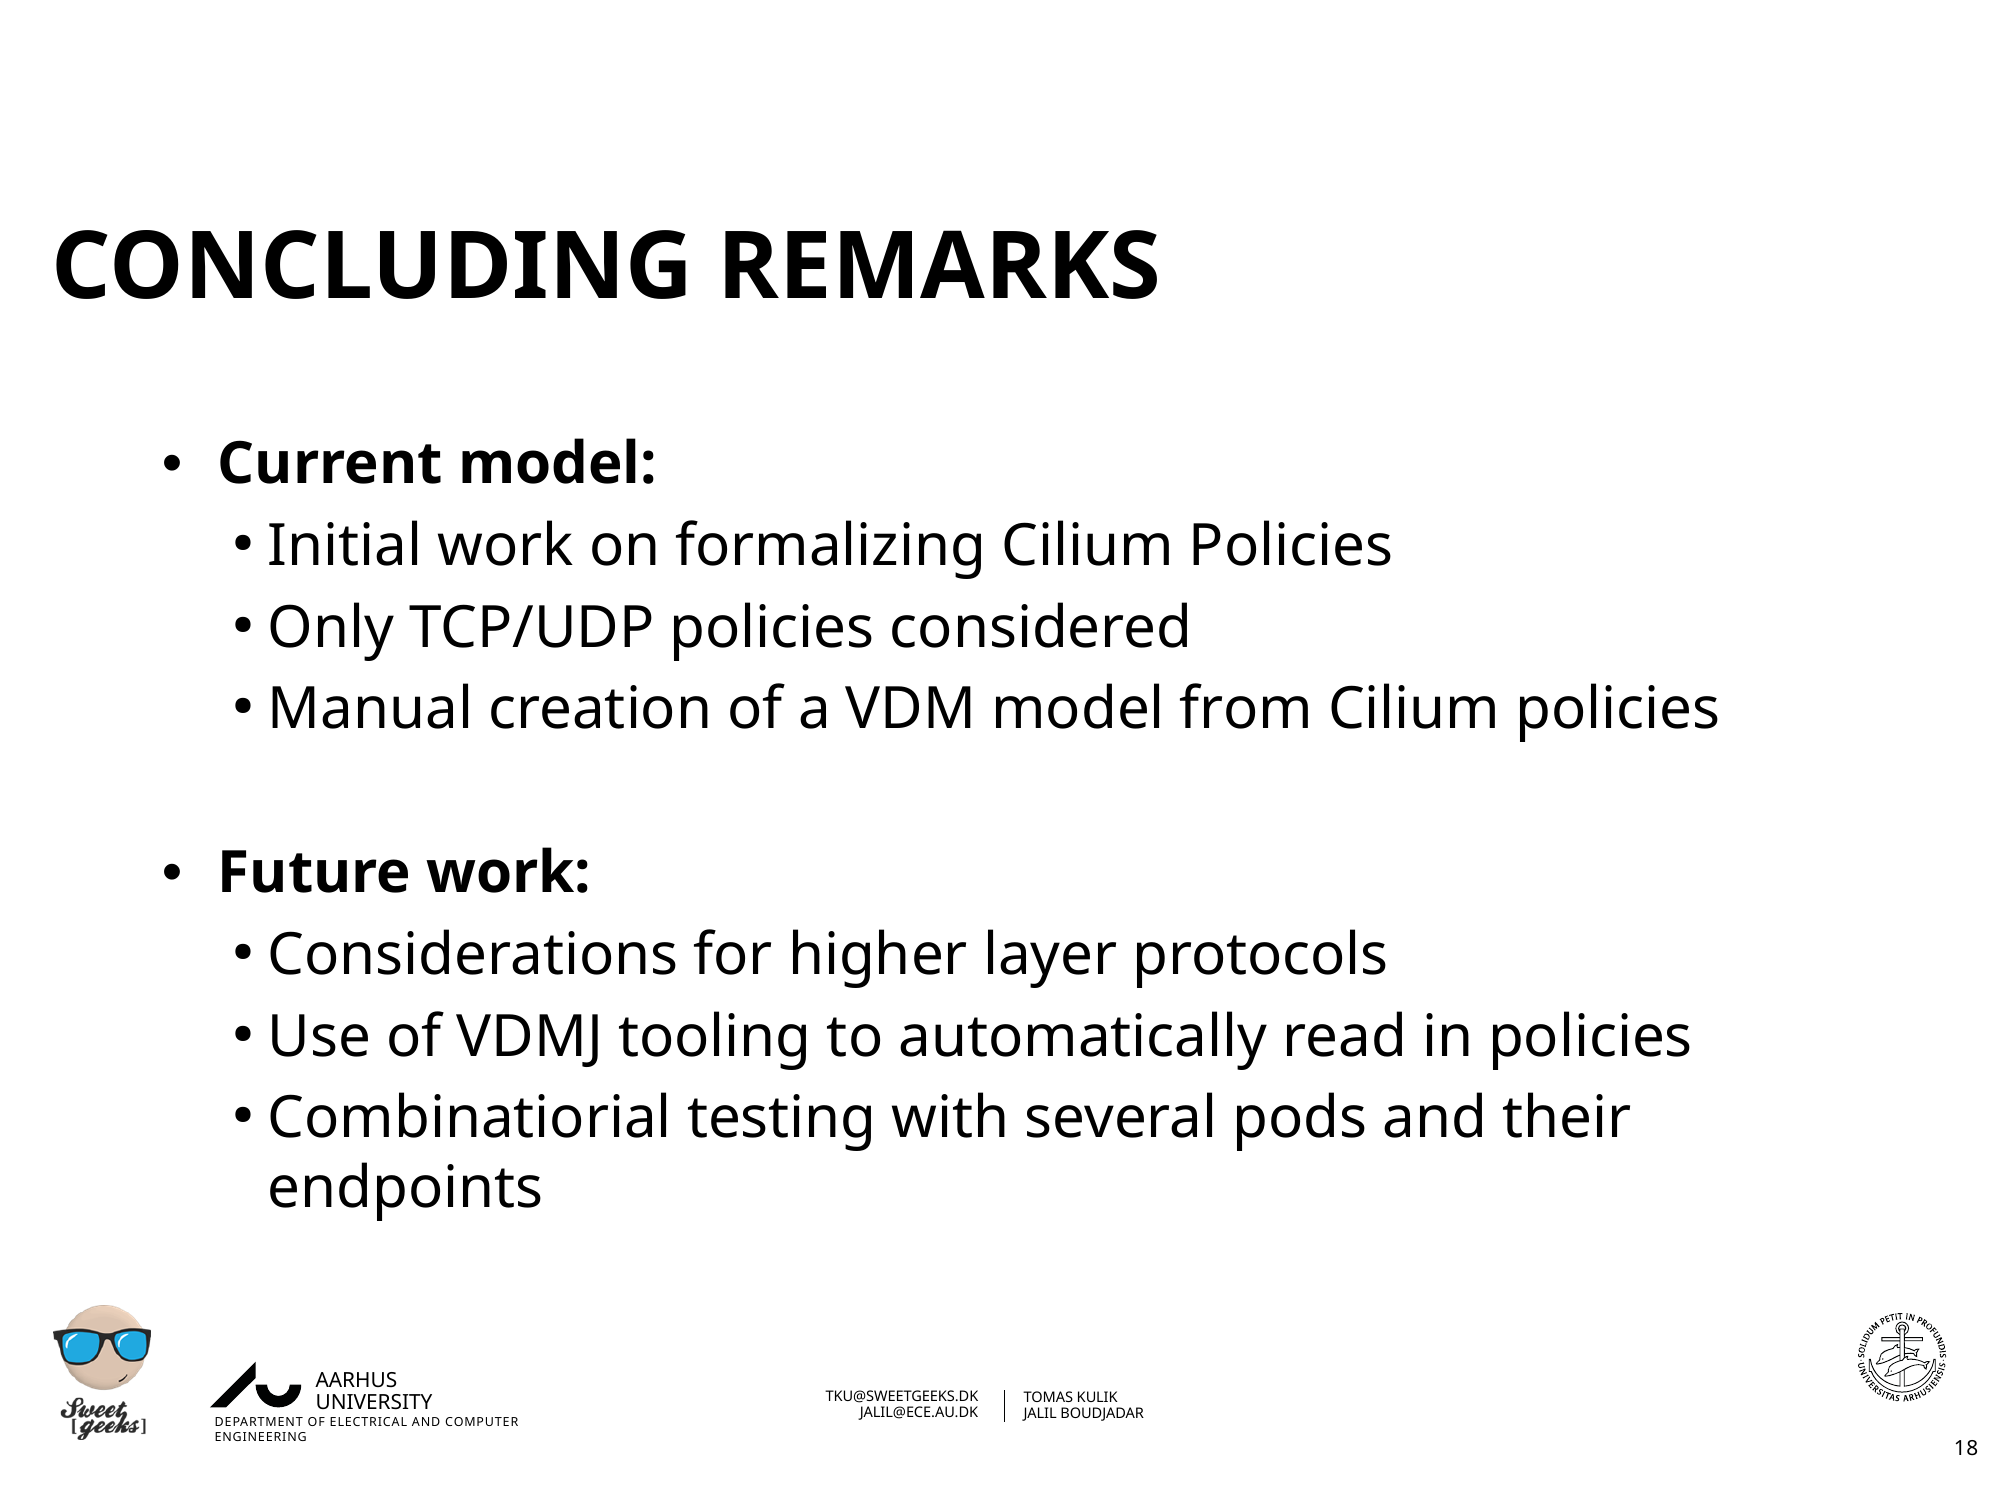

Concluding remarks
Current model:
Initial work on formalizing Cilium Policies
Only TCP/UDP policies considered
Manual creation of a VDM model from Cilium policies
Future work:
Considerations for higher layer protocols
Use of VDMJ tooling to automatically read in policies
Combinatiorial testing with several pods and their endpoints